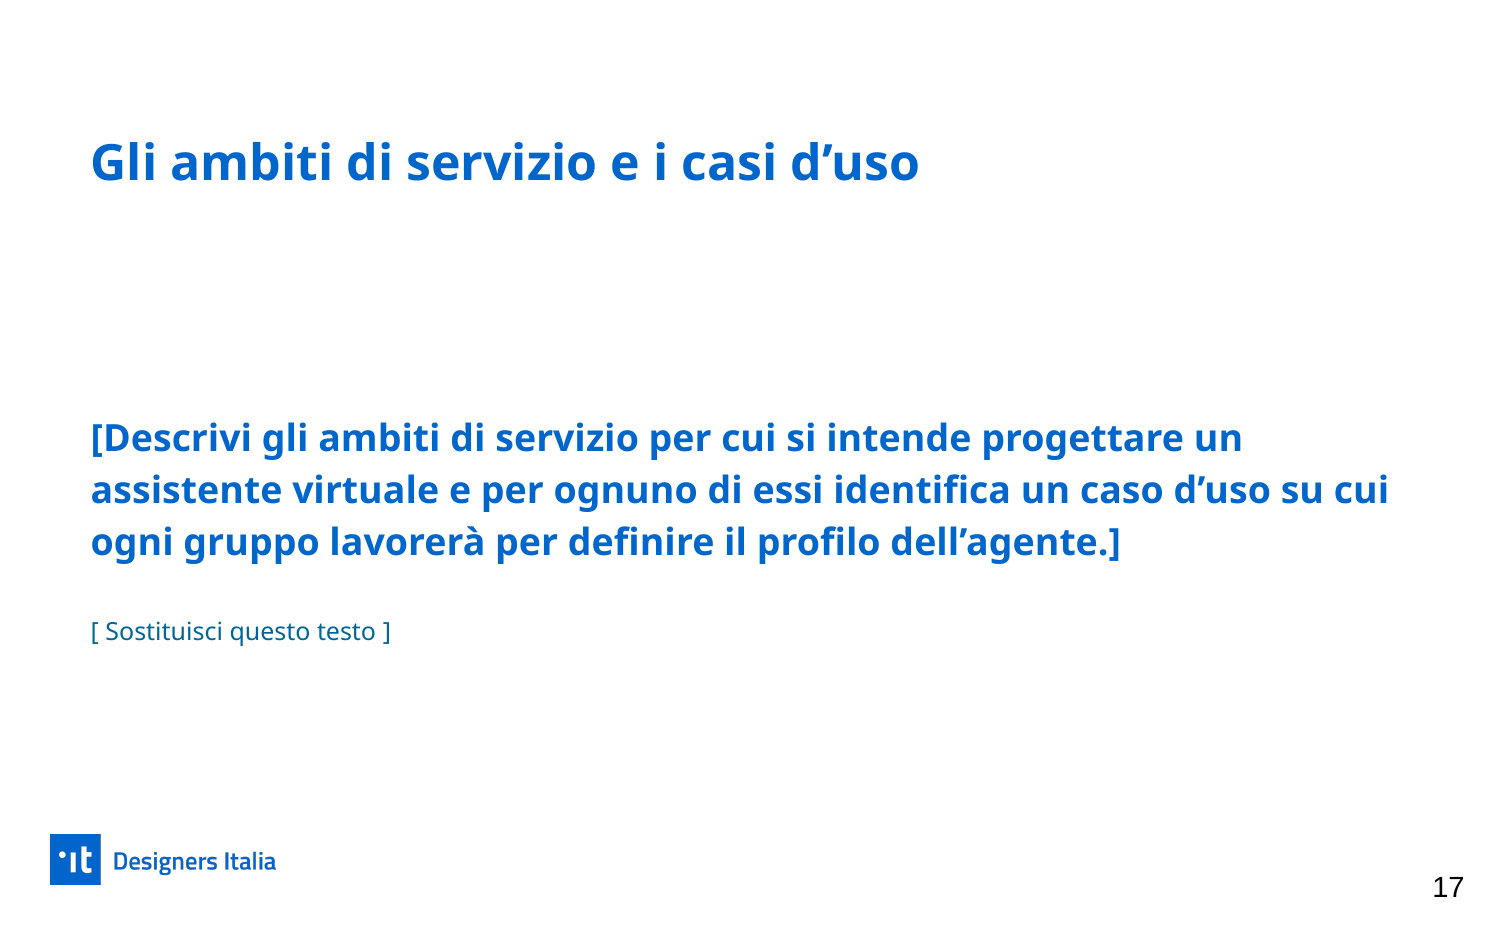

Gli ambiti di servizio e i casi d’uso
[Descrivi gli ambiti di servizio per cui si intende progettare un assistente virtuale e per ognuno di essi identifica un caso d’uso su cui ogni gruppo lavorerà per definire il profilo dell’agente.]
[ Sostituisci questo testo ]